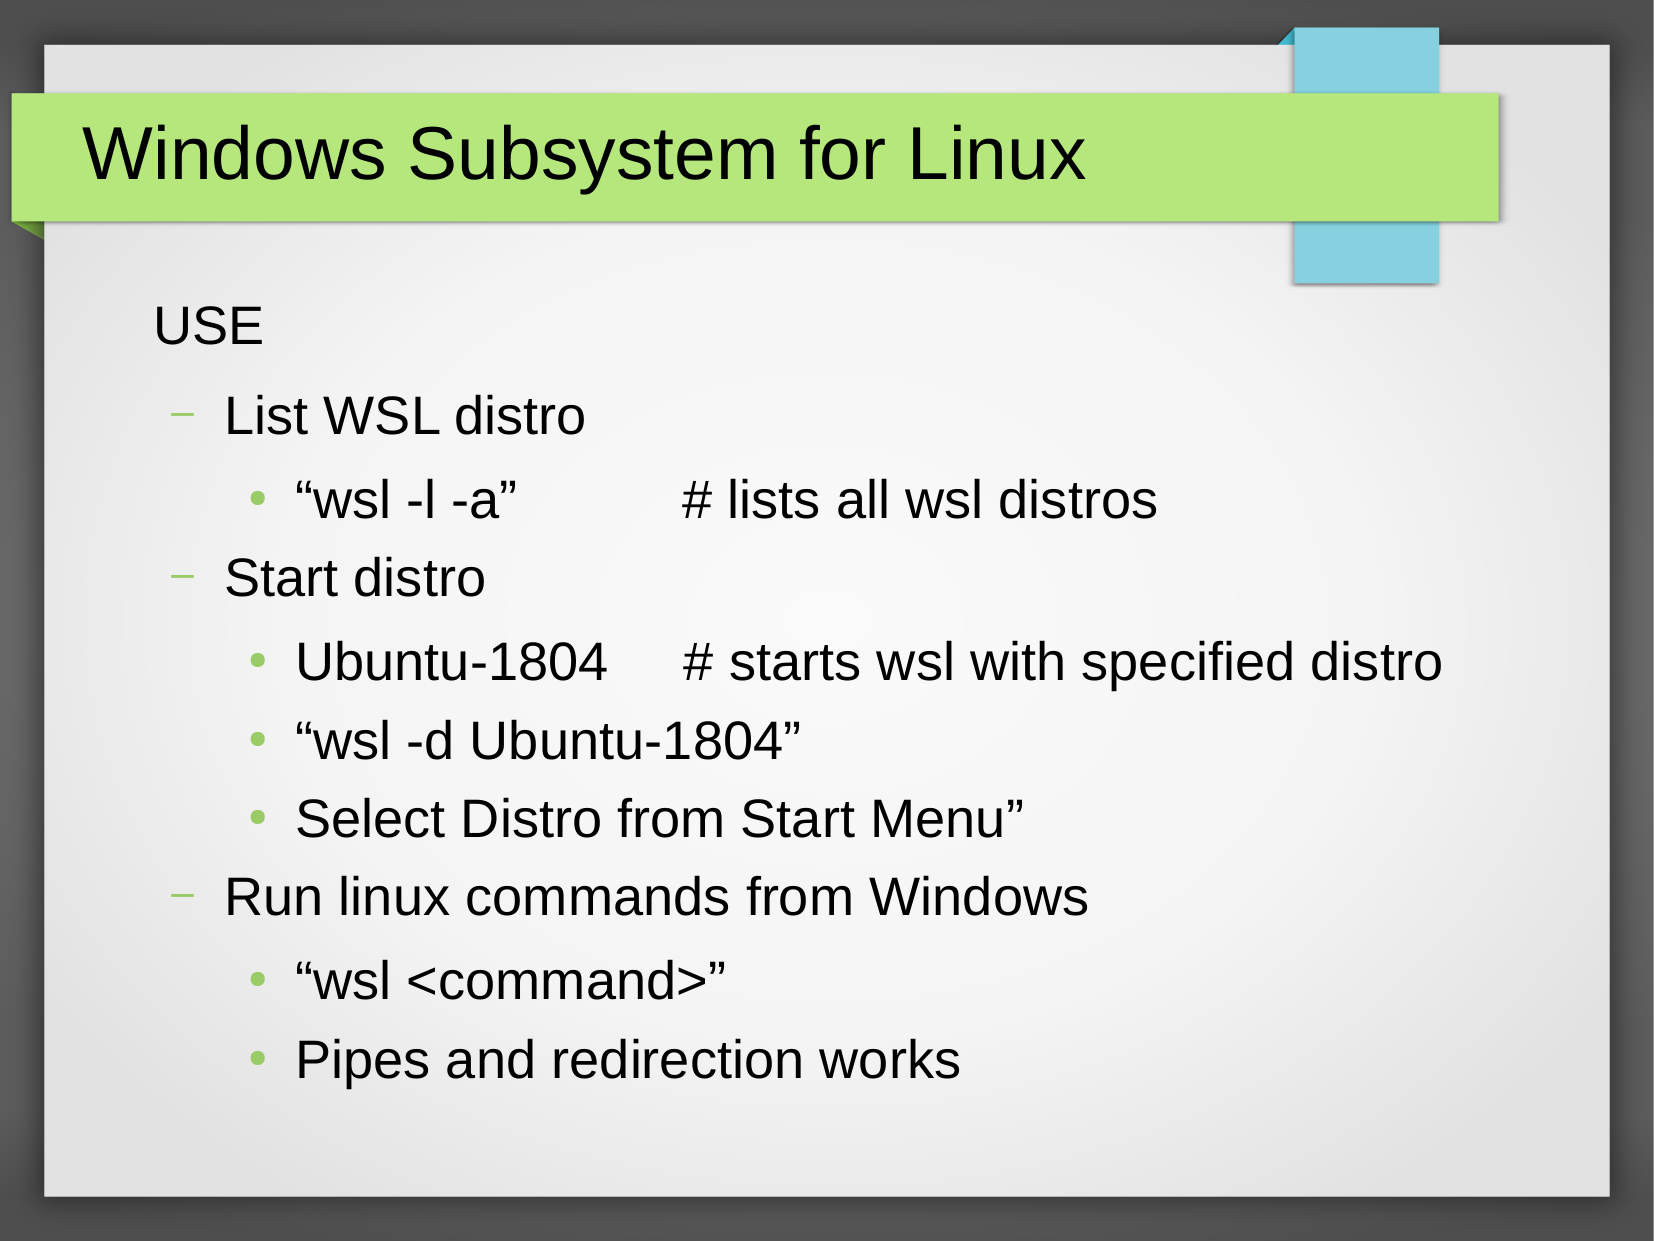

# Windows Subsystem for Linux
USE
List WSL distro
“wsl -l -a” # lists all wsl distros
Start distro
Ubuntu-1804 # starts wsl with specified distro
“wsl -d Ubuntu-1804”
Select Distro from Start Menu”
Run linux commands from Windows
“wsl <command>”
Pipes and redirection works